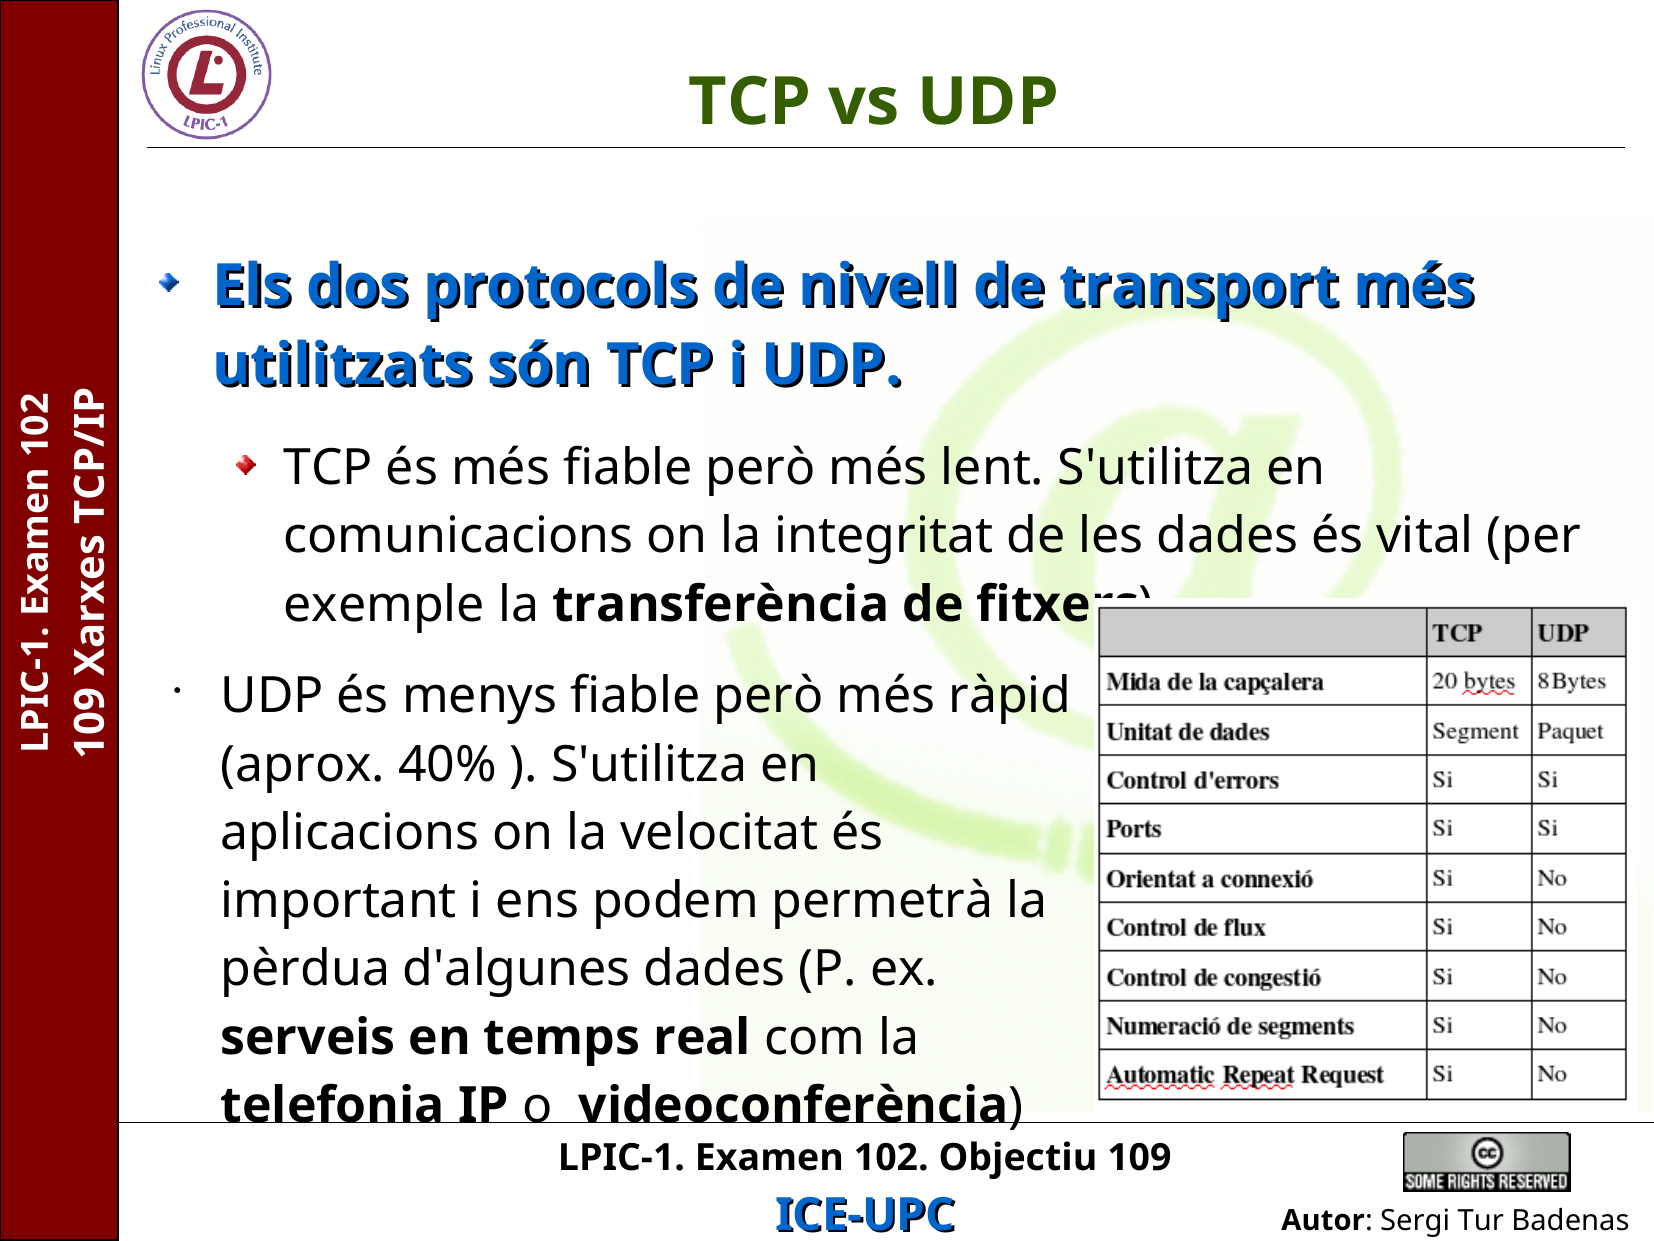

# TCP vs UDP
Els dos protocols de nivell de transport més utilitzats són TCP i UDP.
TCP és més fiable però més lent. S'utilitza en comunicacions on la integritat de les dades és vital (per exemple la transferència de fitxers).
UDP és menys fiable però més ràpid (aprox. 40% ). S'utilitza en aplicacions on la velocitat és important i ens podem permetrà la pèrdua d'algunes dades (P. ex. serveis en temps real com la telefonia IP o videoconferència)